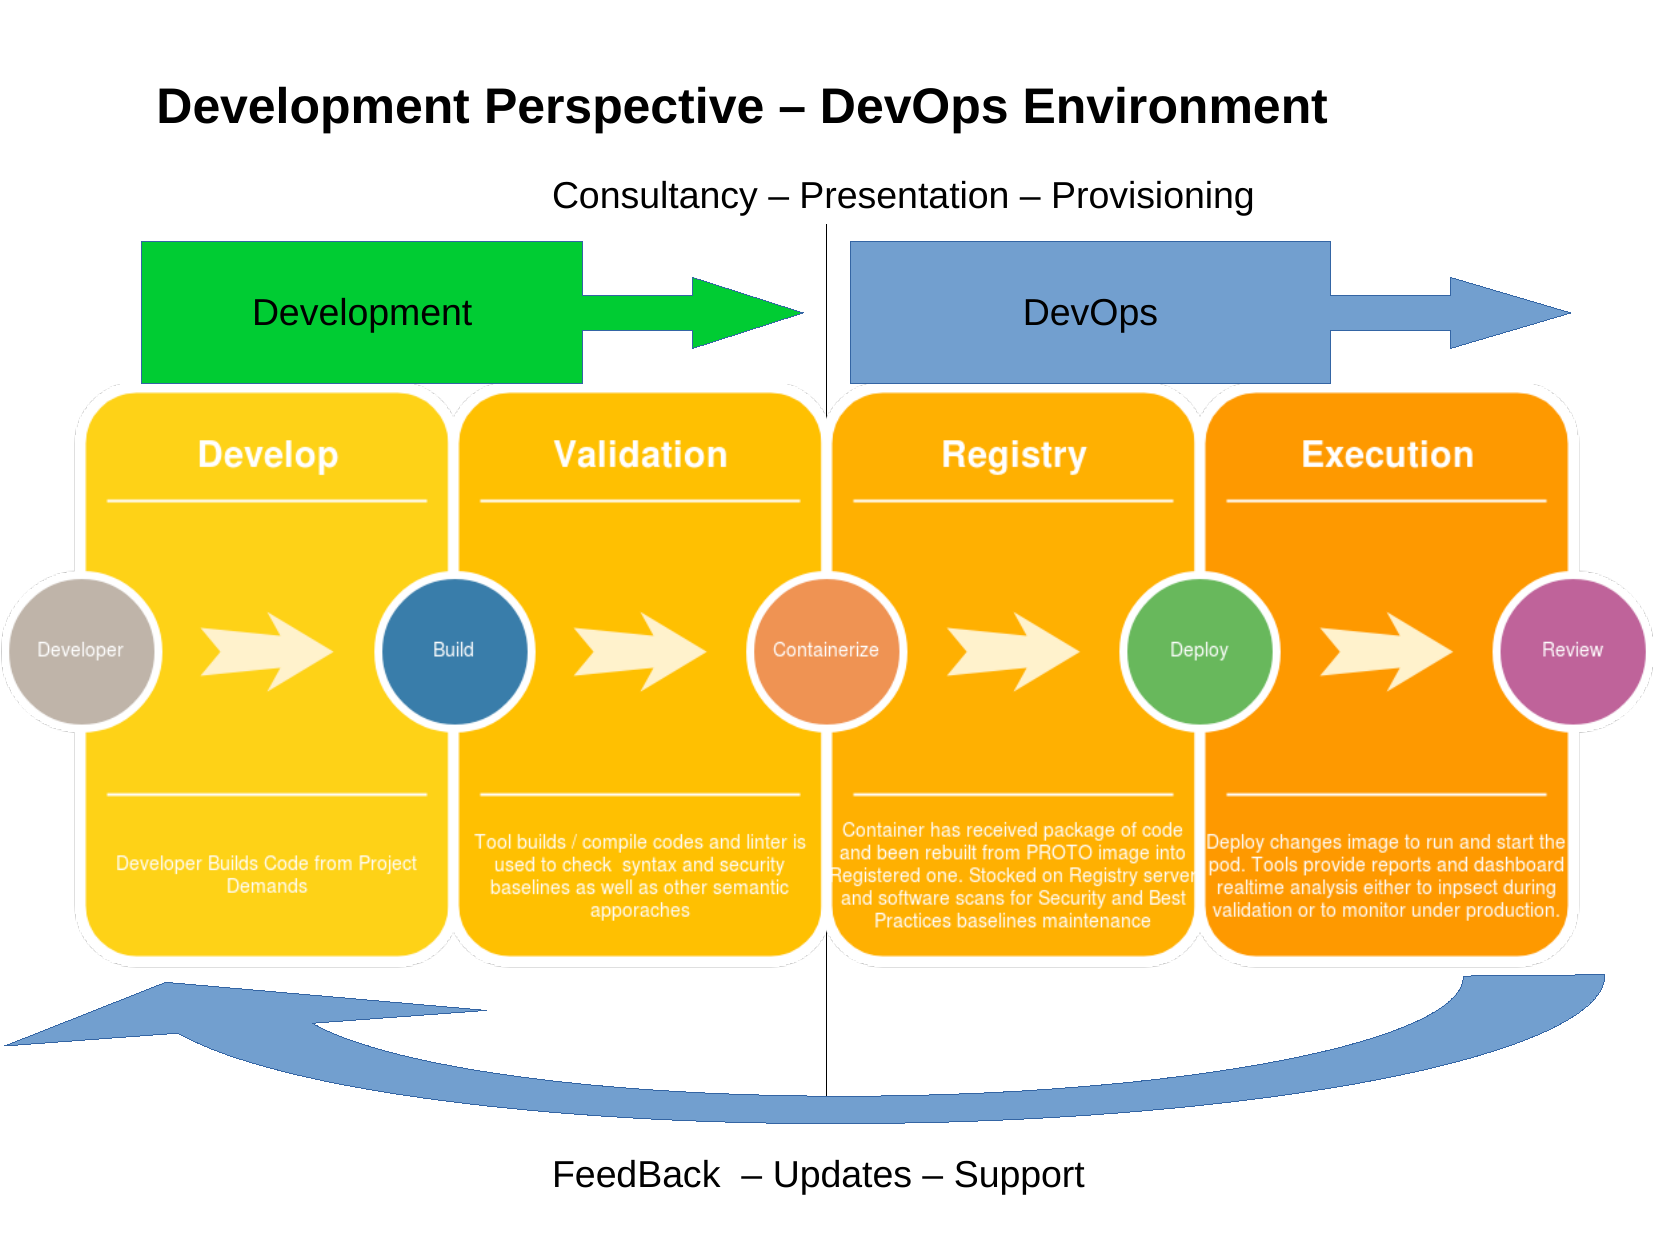

Development Perspective – DevOps Environment
Consultancy – Presentation – Provisioning
Development
DevOps
FeedBack – Updates – Support